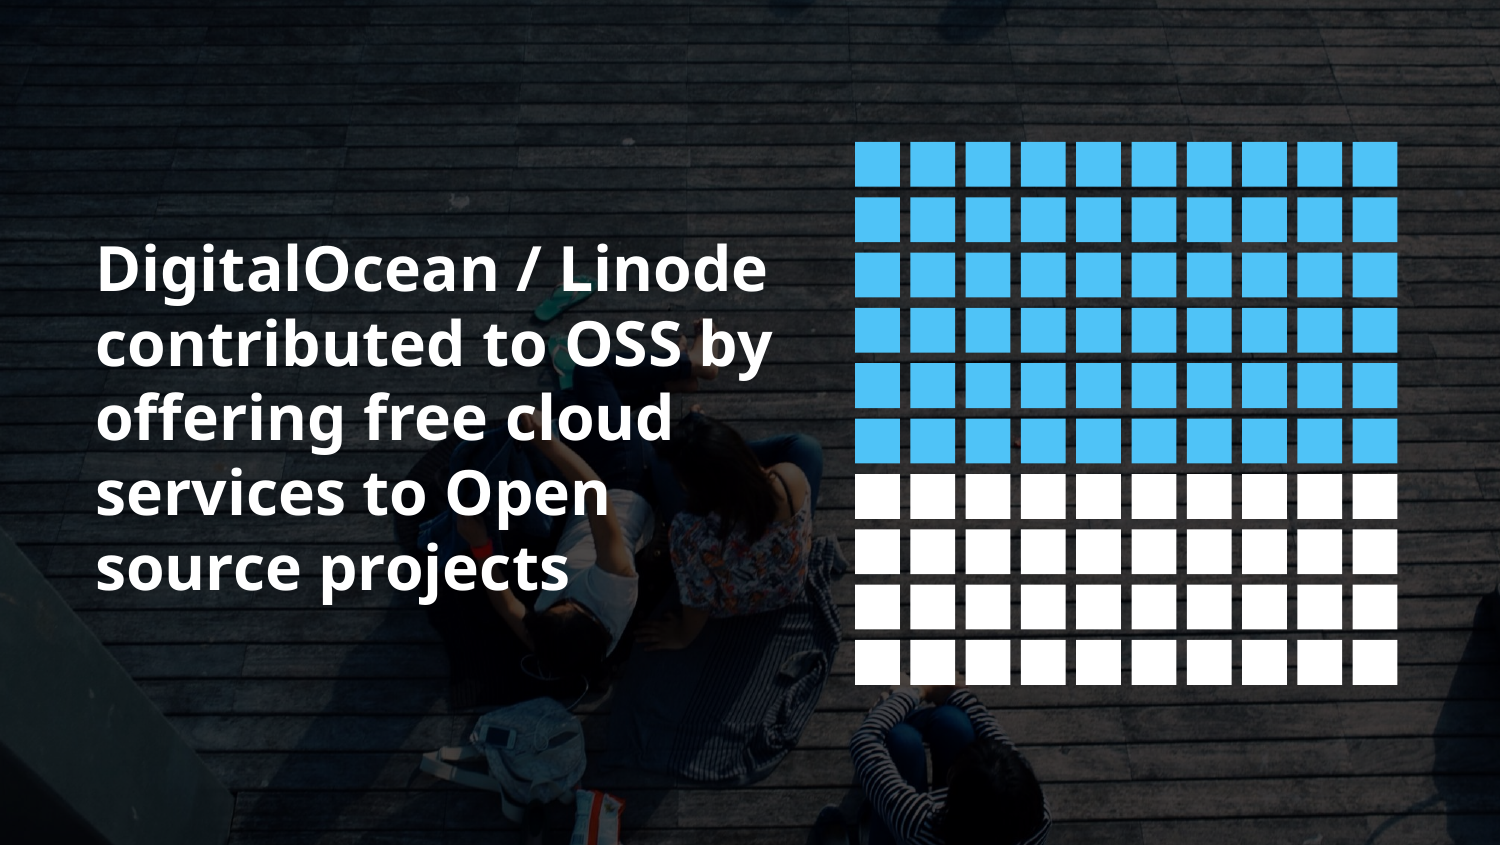

DigitalOcean / Linode contributed to OSS by offering free cloud services to Open source projects